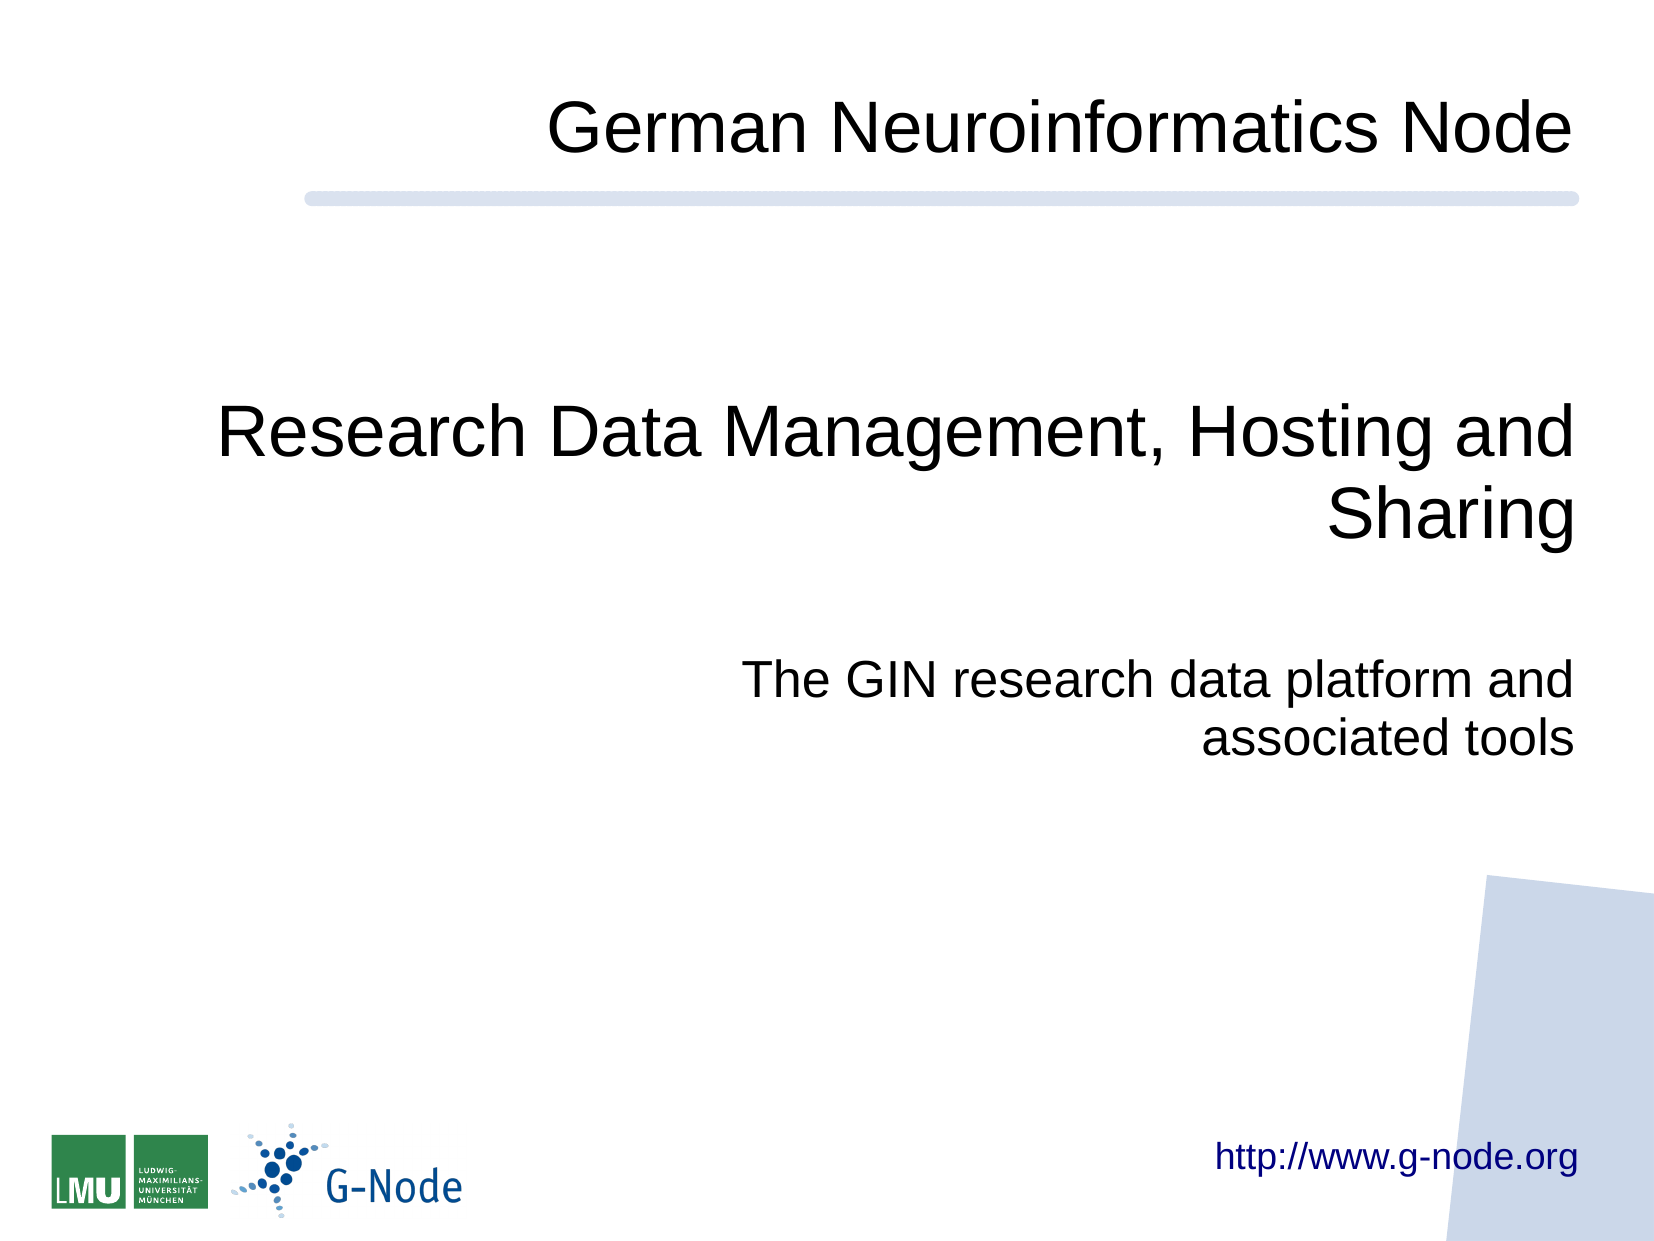

German Neuroinformatics Node
Research Data Management, Hosting and Sharing
# The GIN research data platform and associated tools
http://www.g-node.org